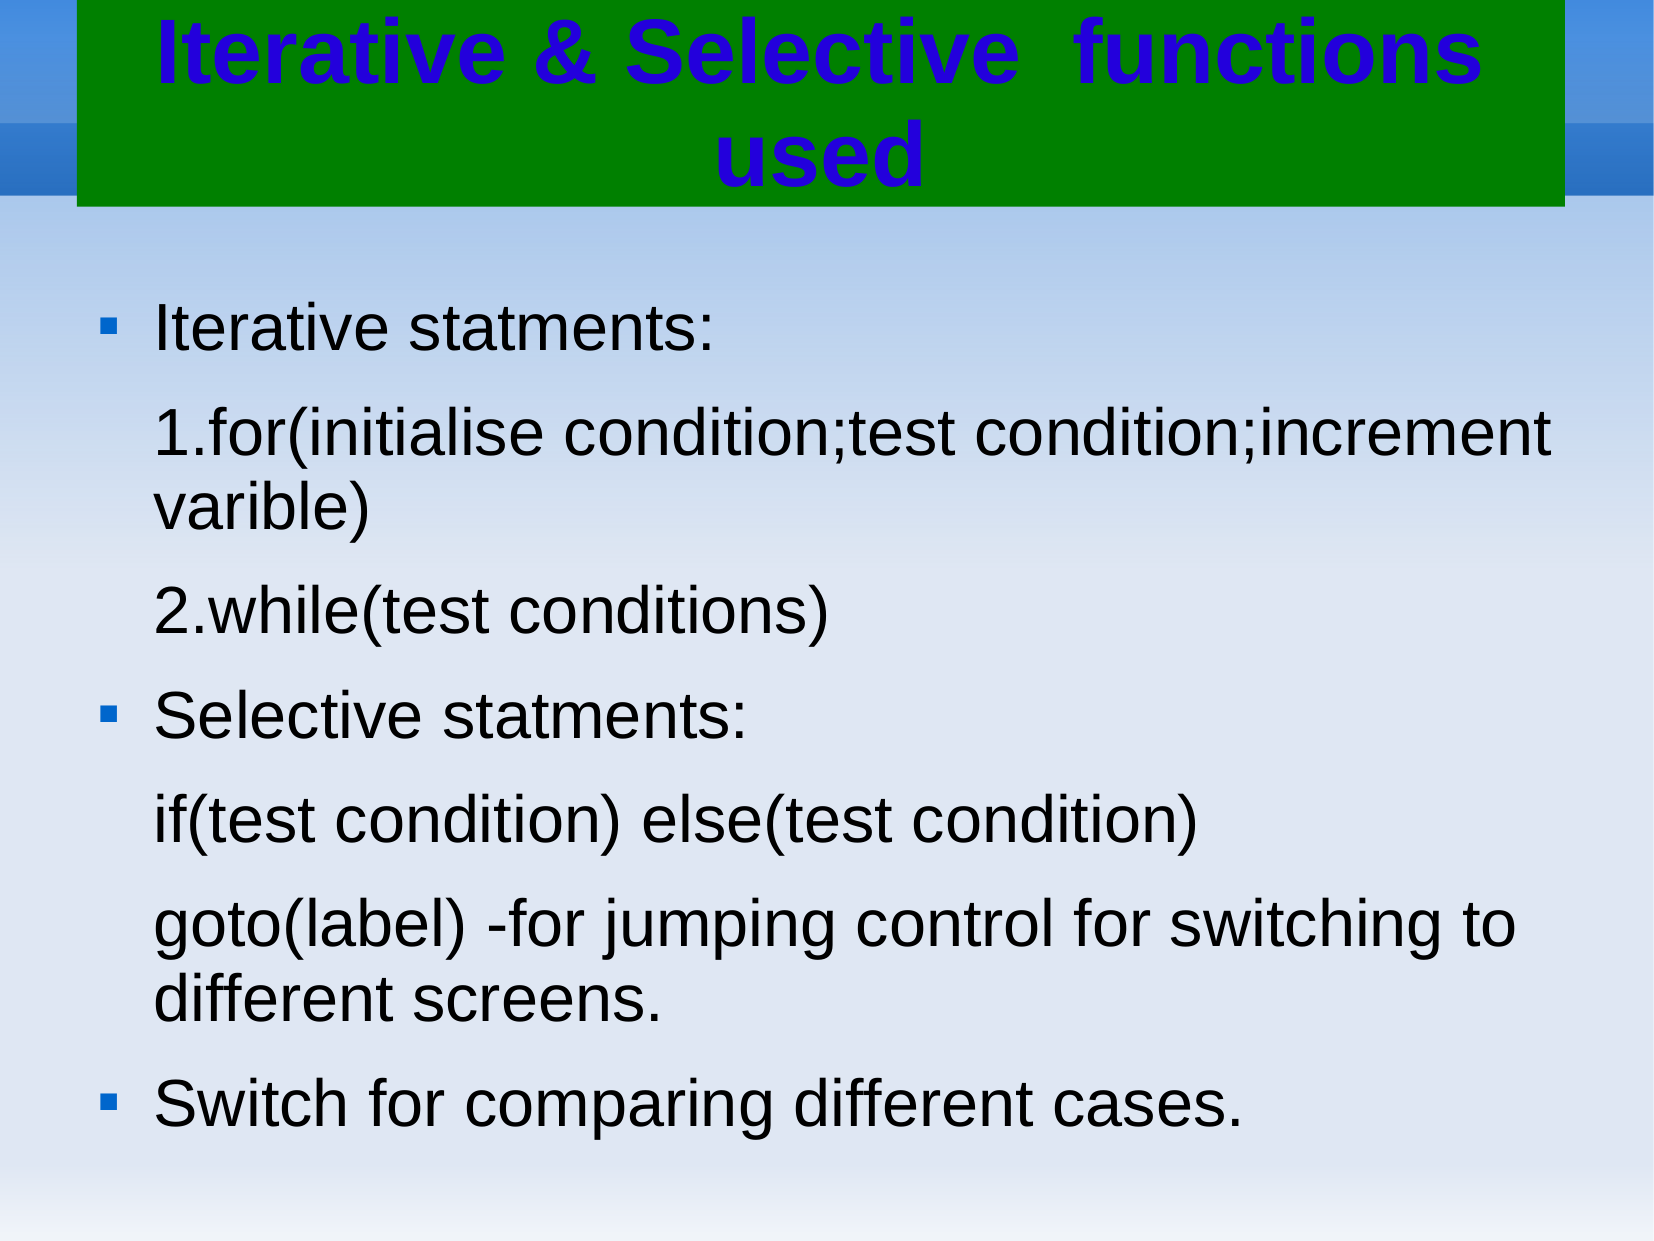

# Iterative & Selective functions used
Iterative statments:
1.for(initialise condition;test condition;increment varible)
2.while(test conditions)
Selective statments:
if(test condition) else(test condition)
goto(label) -for jumping control for switching to different screens.
Switch for comparing different cases.